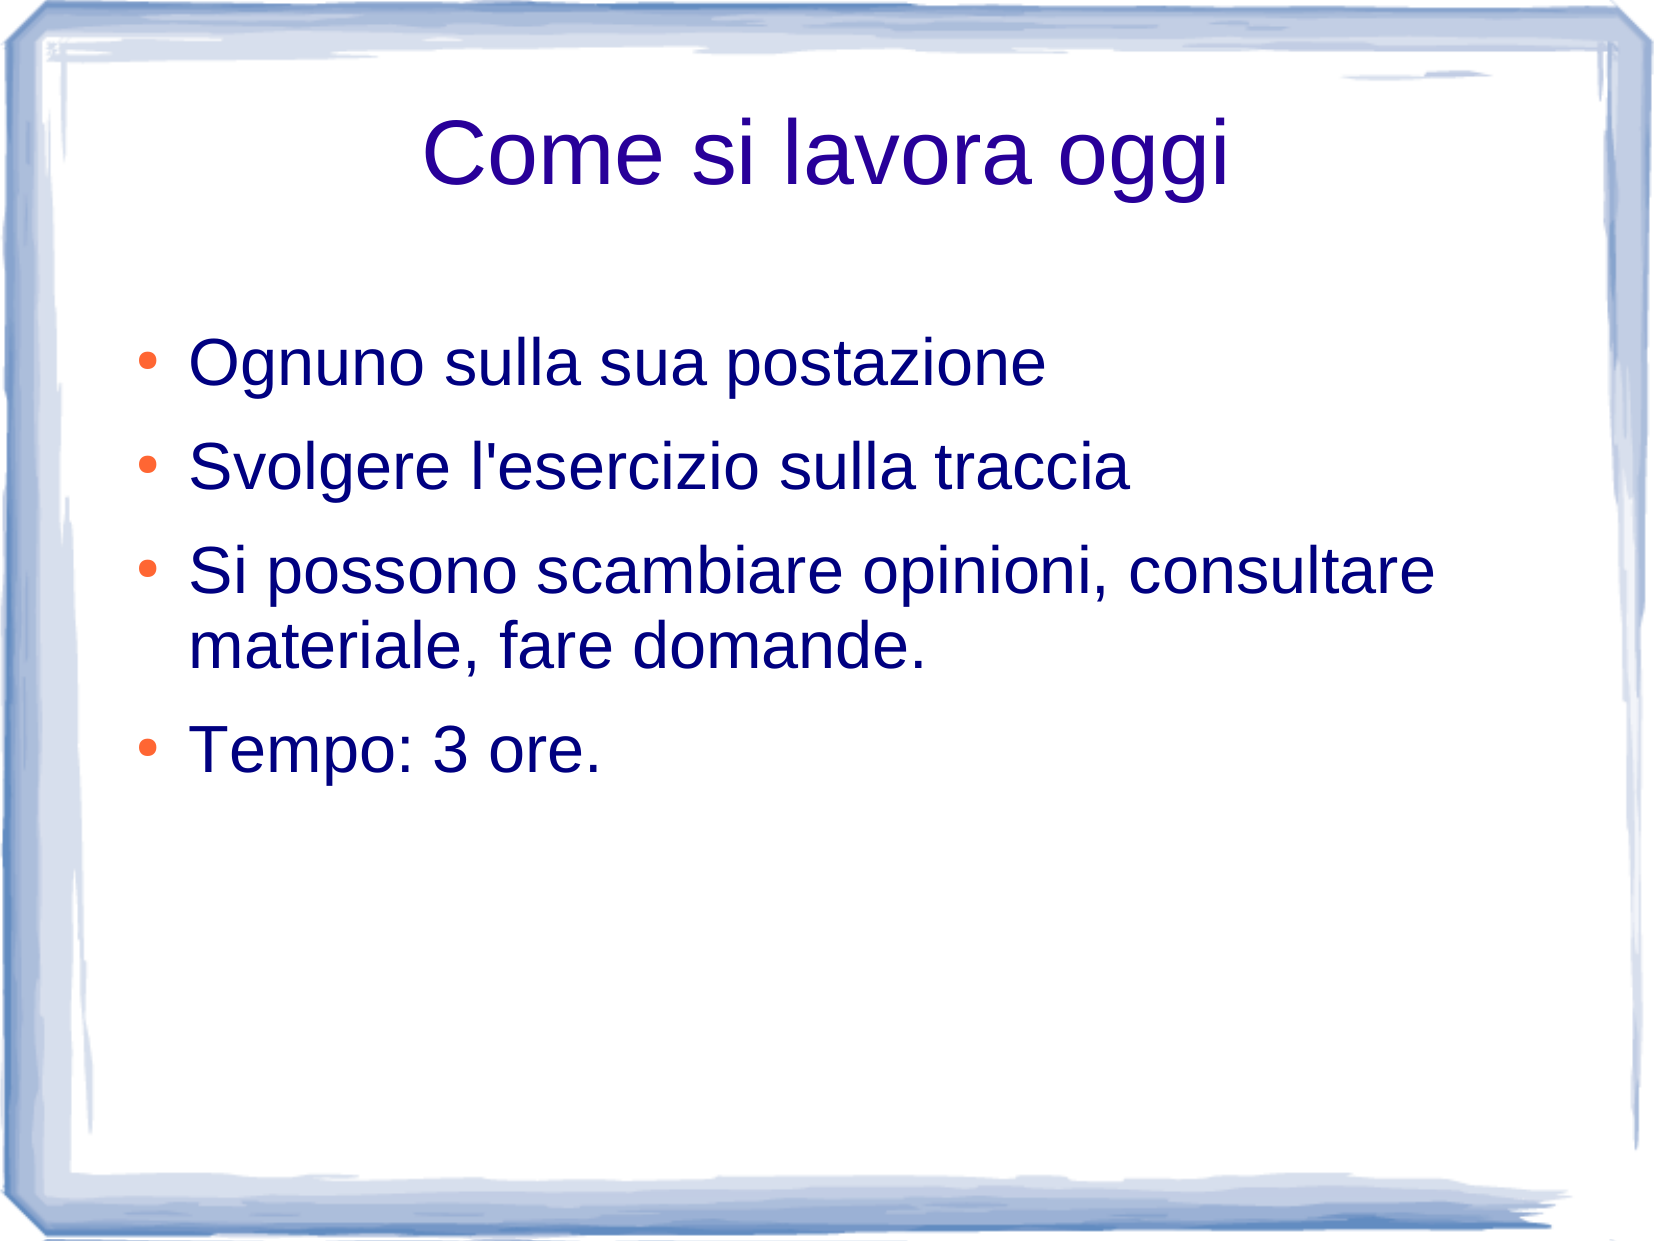

# Come si lavora oggi
Ognuno sulla sua postazione
Svolgere l'esercizio sulla traccia
Si possono scambiare opinioni, consultare materiale, fare domande.
Tempo: 3 ore.